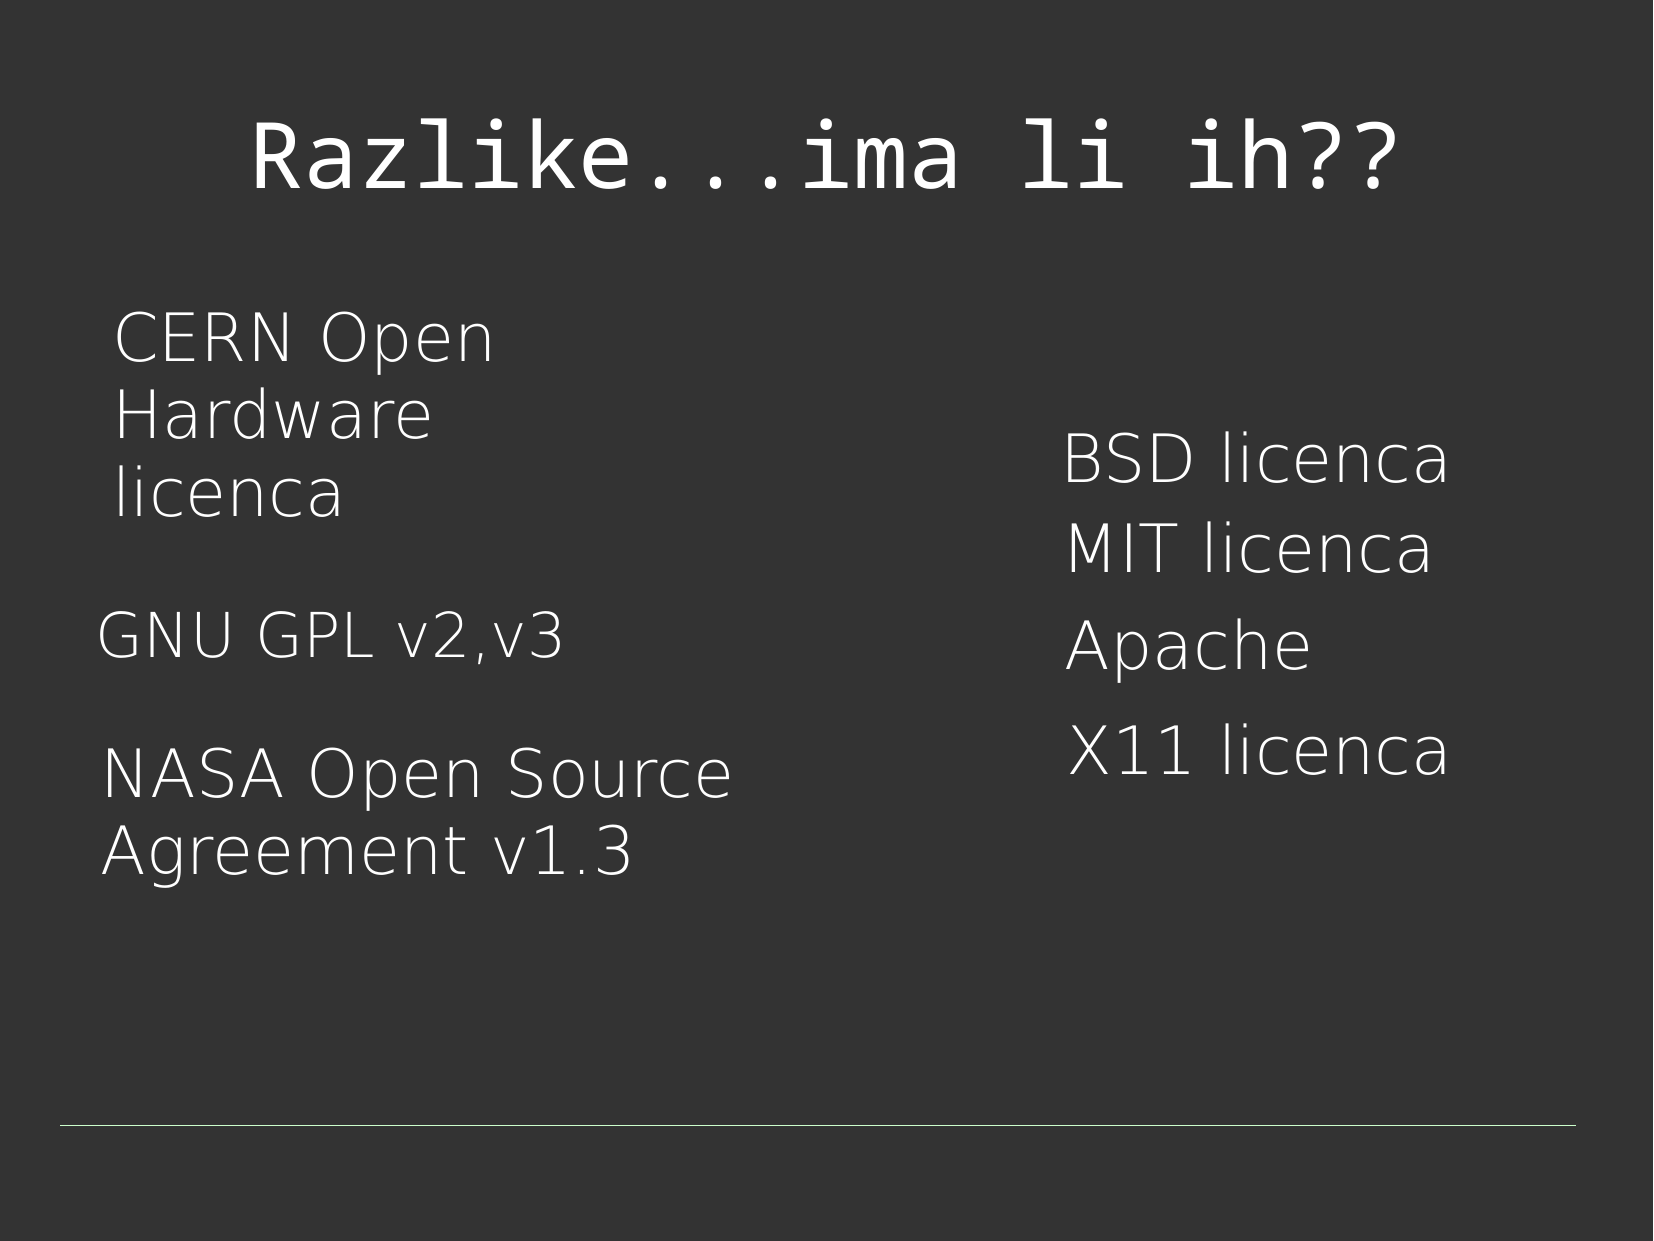

# Razlike...ima li ih??
CERN Open Hardware licenca
BSD licenca
MIT licenca
GNU GPL v2,v3
Apache
X11 licenca
NASA Open Source Agreement v1.3